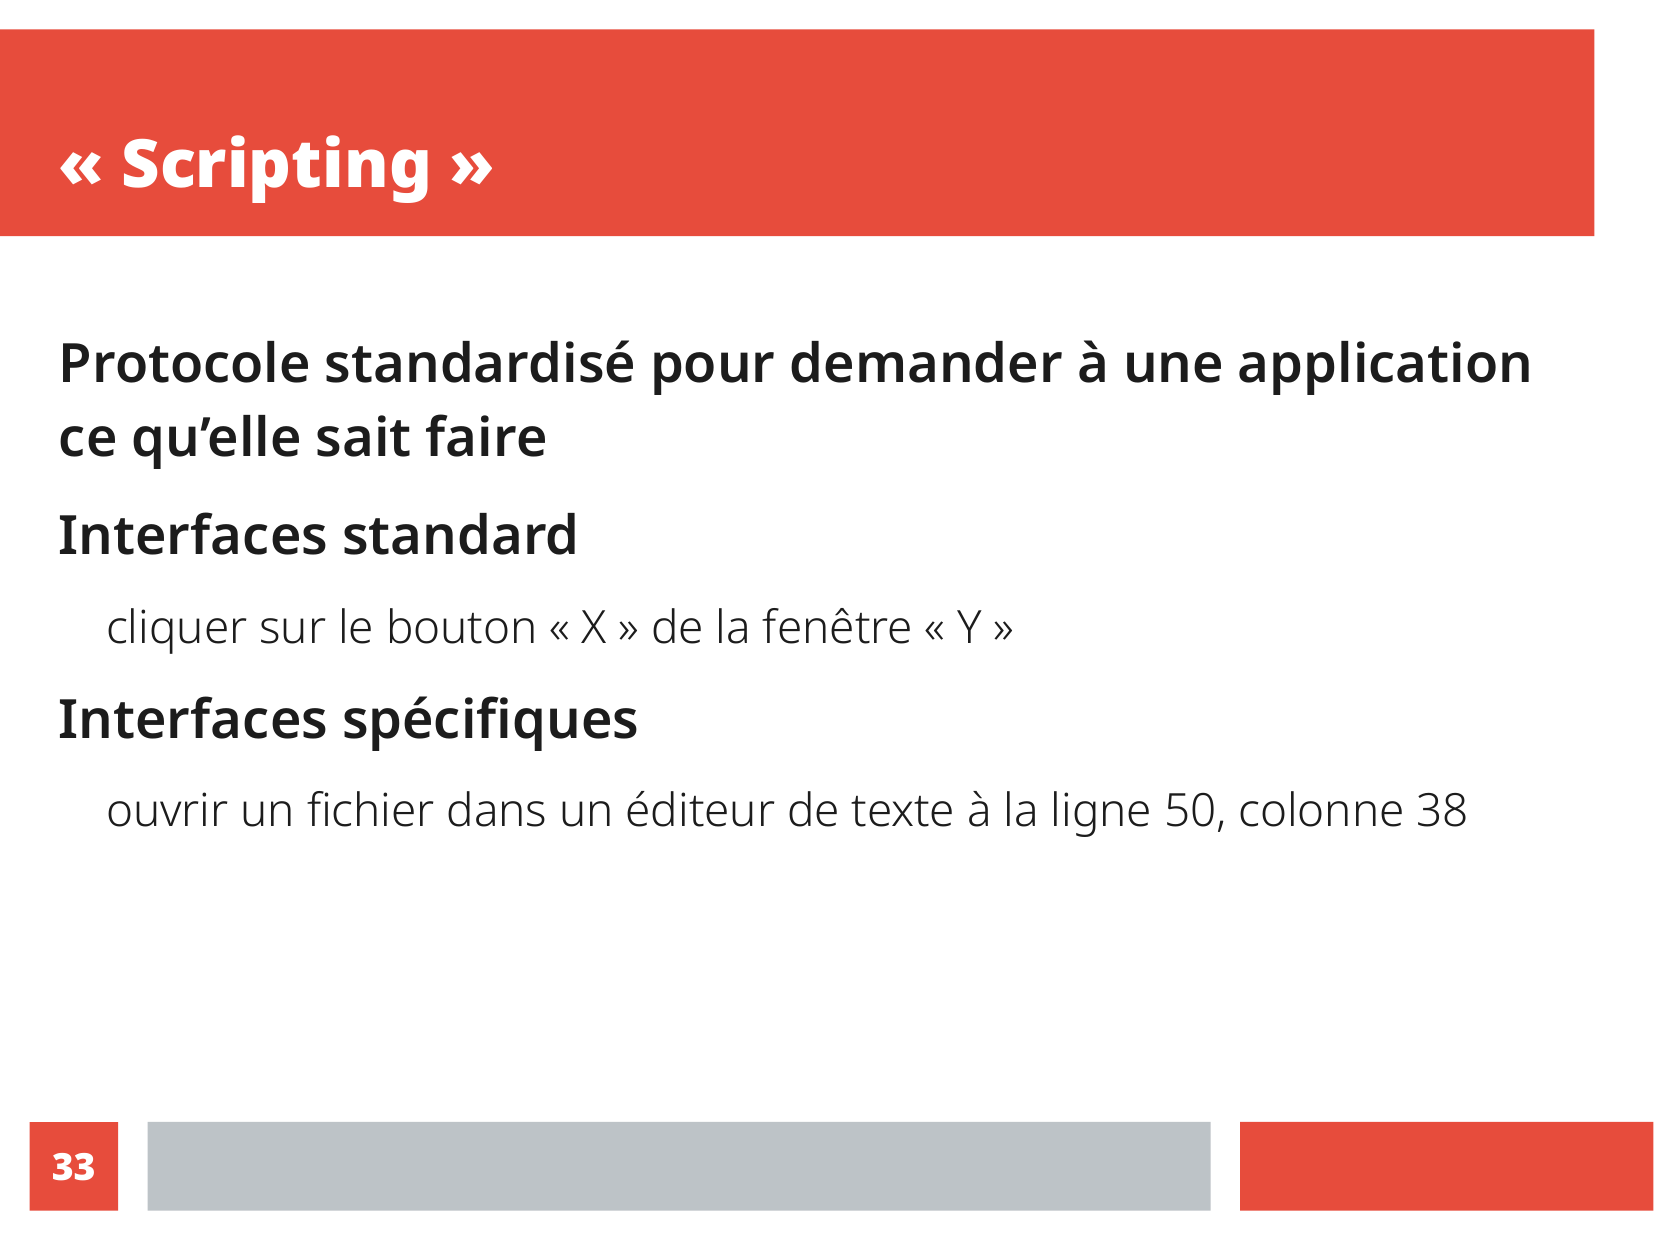

# « Scripting »
Protocole standardisé pour demander à une application ce qu’elle sait faire
Interfaces standard
cliquer sur le bouton « X » de la fenêtre « Y »
Interfaces spécifiques
ouvrir un fichier dans un éditeur de texte à la ligne 50, colonne 38
33